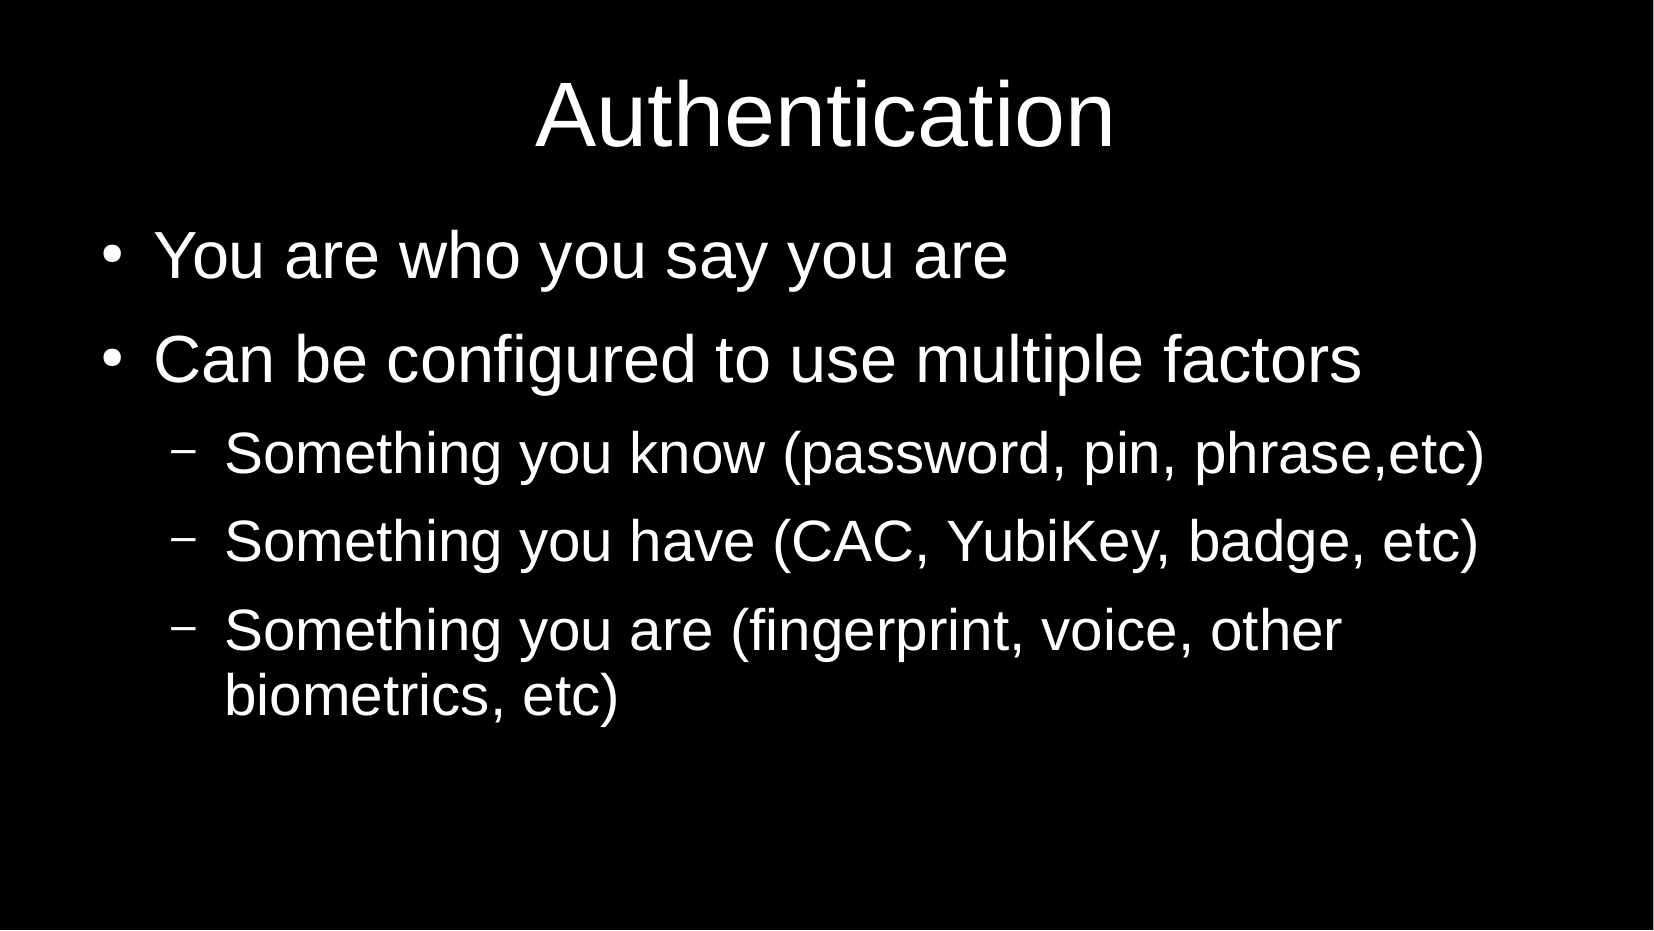

# Authentication
You are who you say you are
Can be configured to use multiple factors
Something you know (password, pin, phrase,etc)
Something you have (CAC, YubiKey, badge, etc)
Something you are (fingerprint, voice, other biometrics, etc)